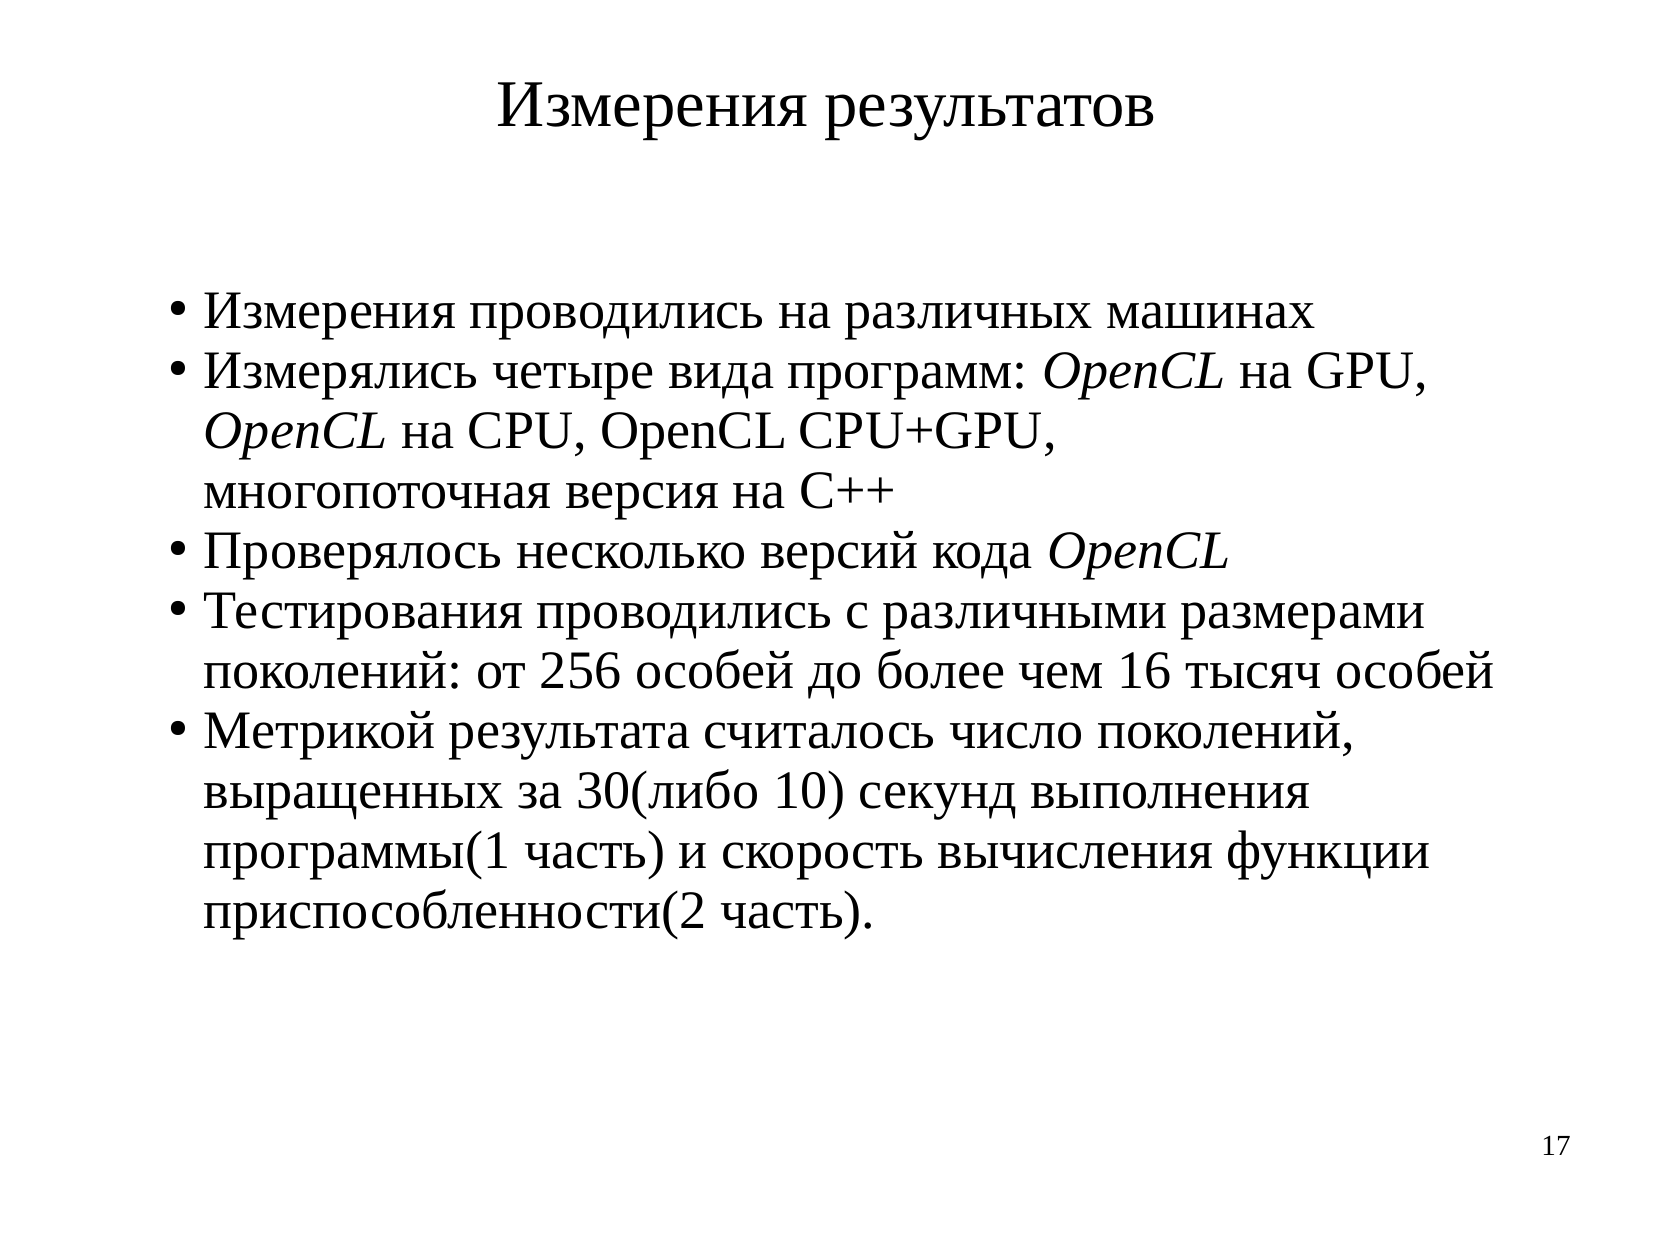

Измерения результатов
Измерения проводились на различных машинах
Измерялись четыре вида программ: OpenCL на GPU,
OpenCL на CPU, OpenCL CPU+GPU,
многопоточная версия на C++
Проверялось несколько версий кода OpenCL
Тестирования проводились с различными размерами
поколений: от 256 особей до более чем 16 тысяч особей
Метрикой результата считалось число поколений,
выращенных за 30(либо 10) секунд выполнения
программы(1 часть) и скорость вычисления функции
приспособленности(2 часть).
17